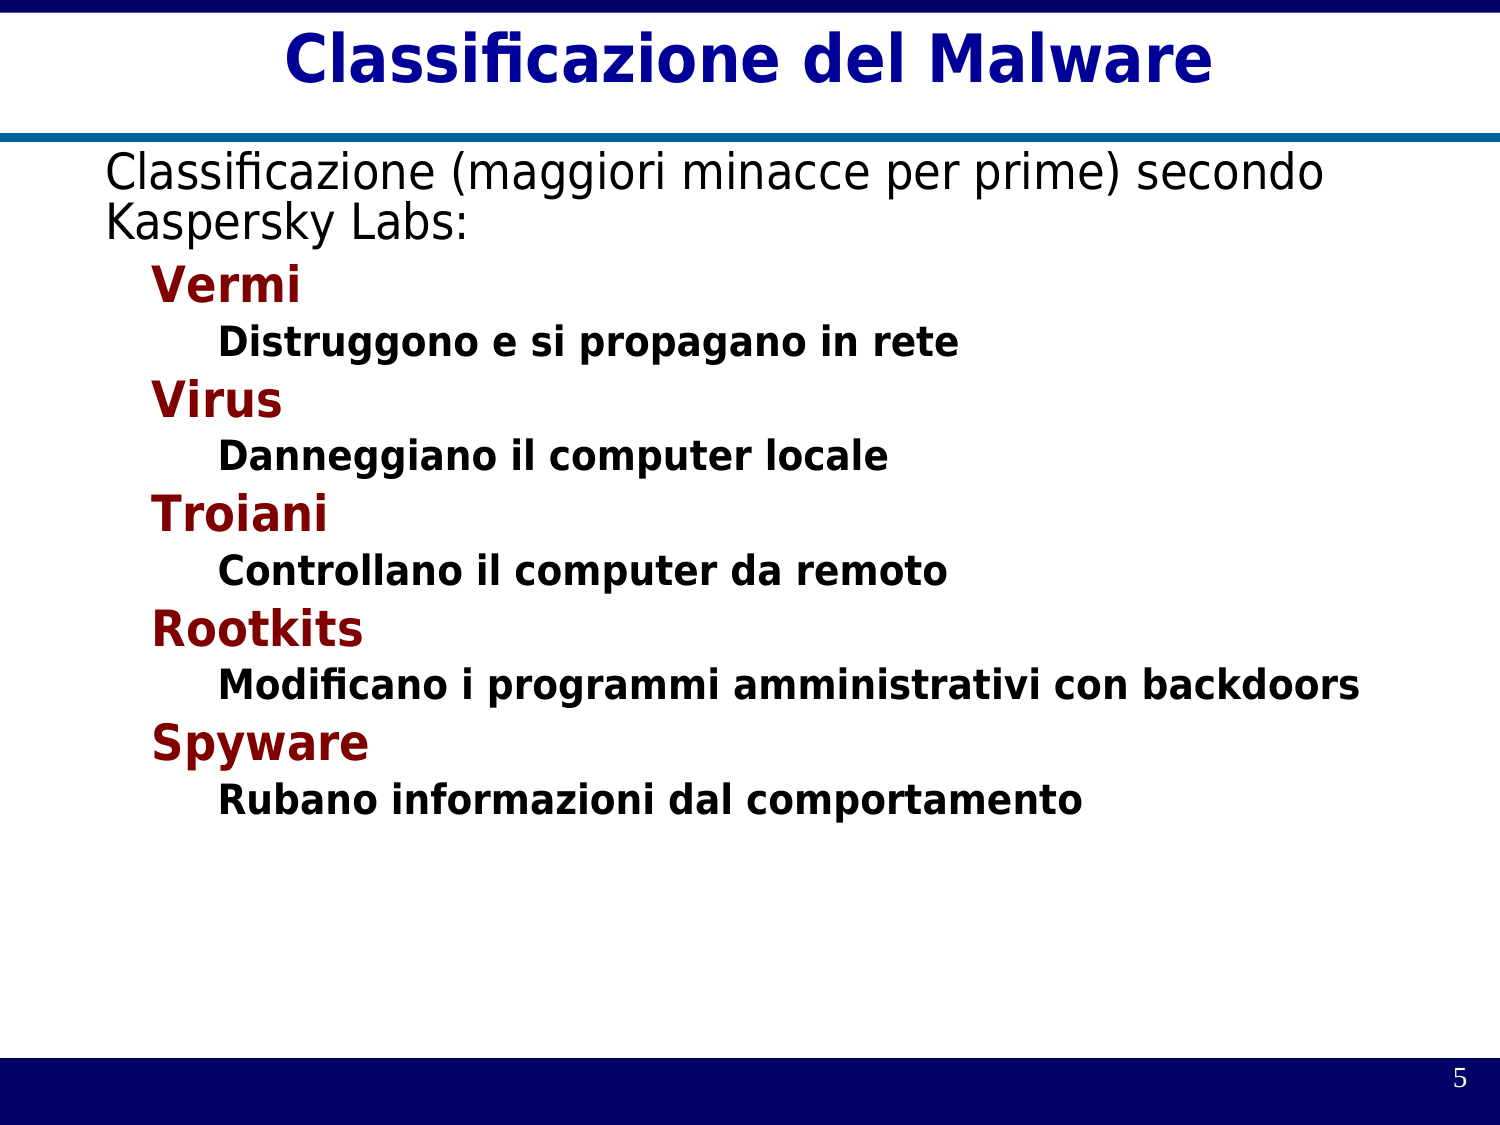

# Classificazione del Malware
Classificazione (maggiori minacce per prime) secondo Kaspersky Labs:
Vermi
Distruggono e si propagano in rete
Virus
Danneggiano il computer locale
Troiani
Controllano il computer da remoto
Rootkits
Modificano i programmi amministrativi con backdoors
Spyware
Rubano informazioni dal comportamento